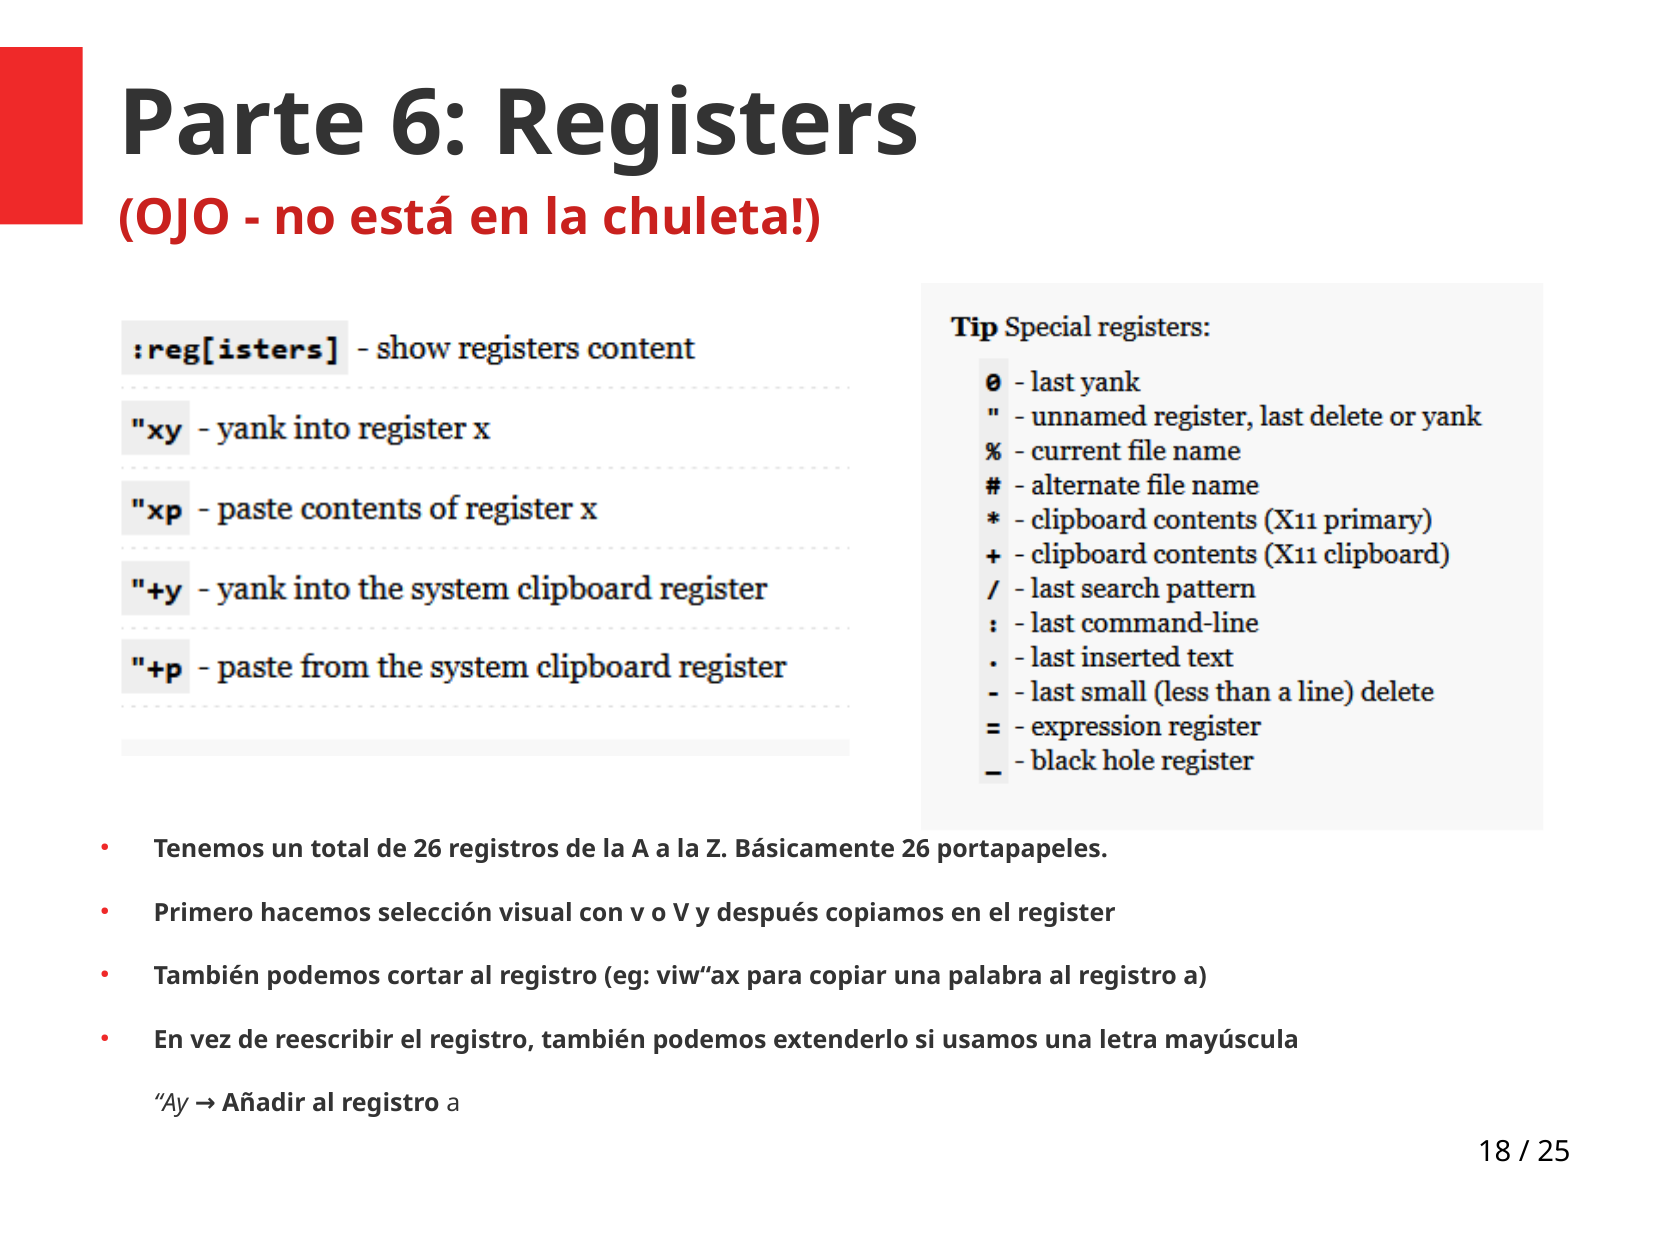

# Parte 6: Registers (OJO - no está en la chuleta!)
Tenemos un total de 26 registros de la A a la Z. Básicamente 26 portapapeles.
Primero hacemos selección visual con v o V y después copiamos en el register
También podemos cortar al registro (eg: viw“ax para copiar una palabra al registro a)
En vez de reescribir el registro, también podemos extenderlo si usamos una letra mayúscula
“Ay → Añadir al registro a
18